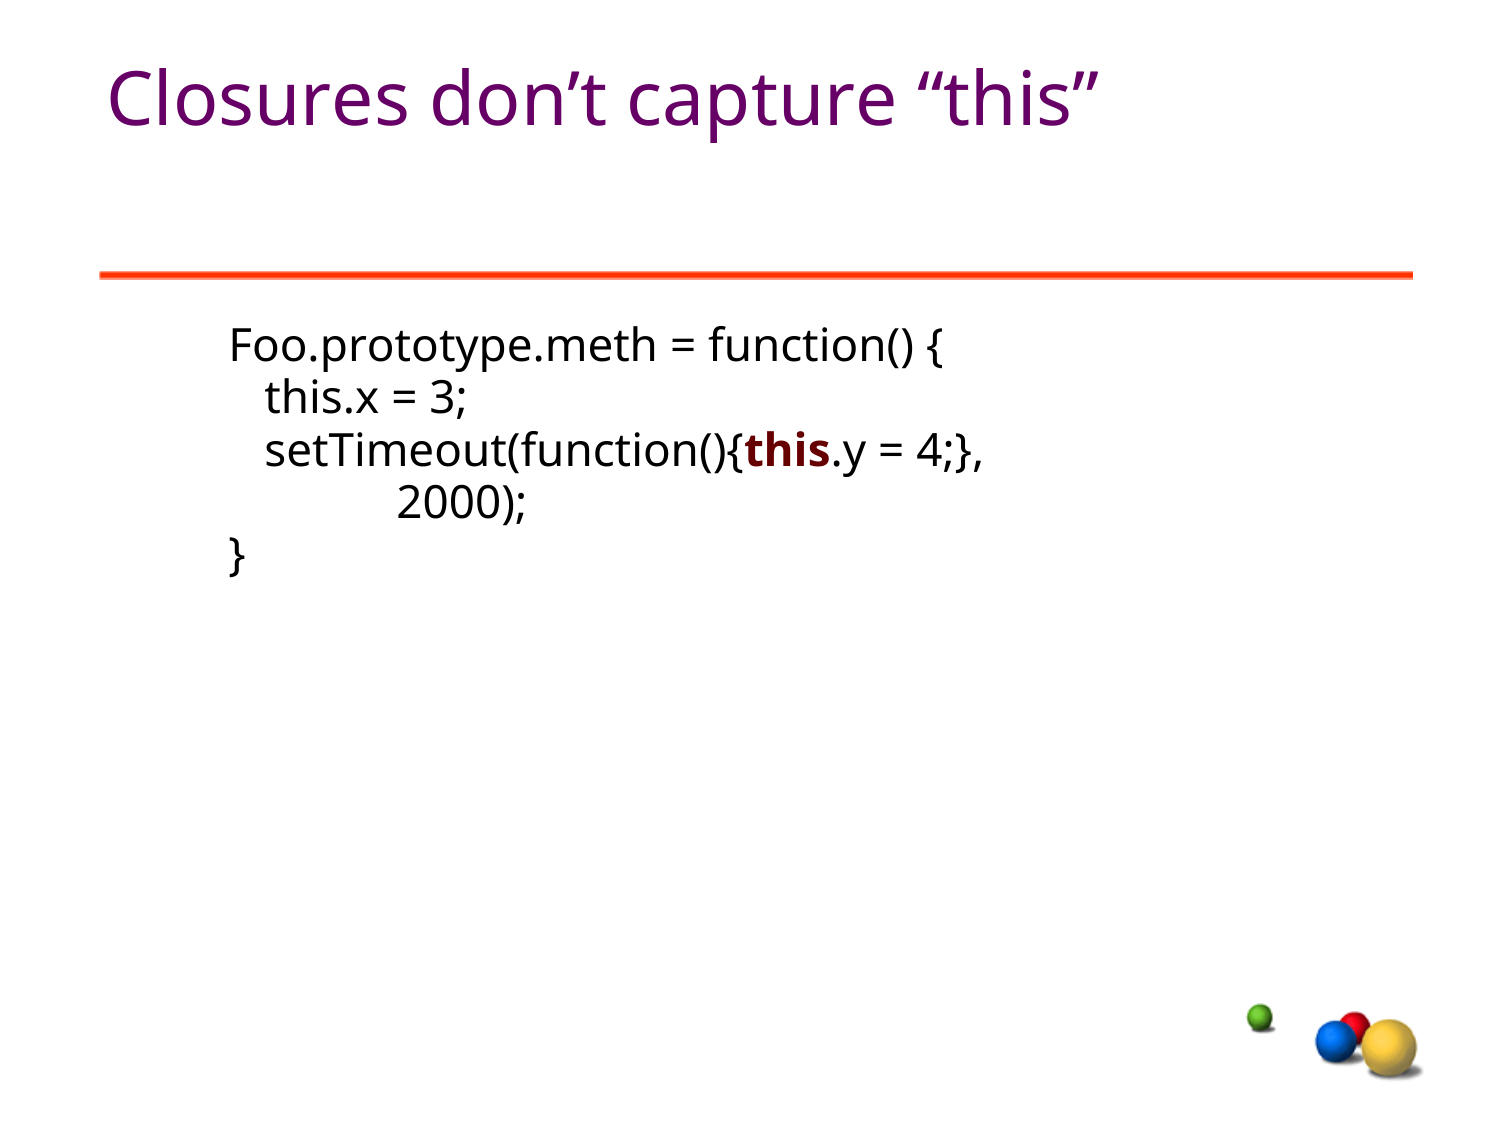

# Closures don’t capture “this”
Foo.prototype.meth = function() {
   this.x = 3;
   setTimeout(function(){this.y = 4;},
 2000);
}